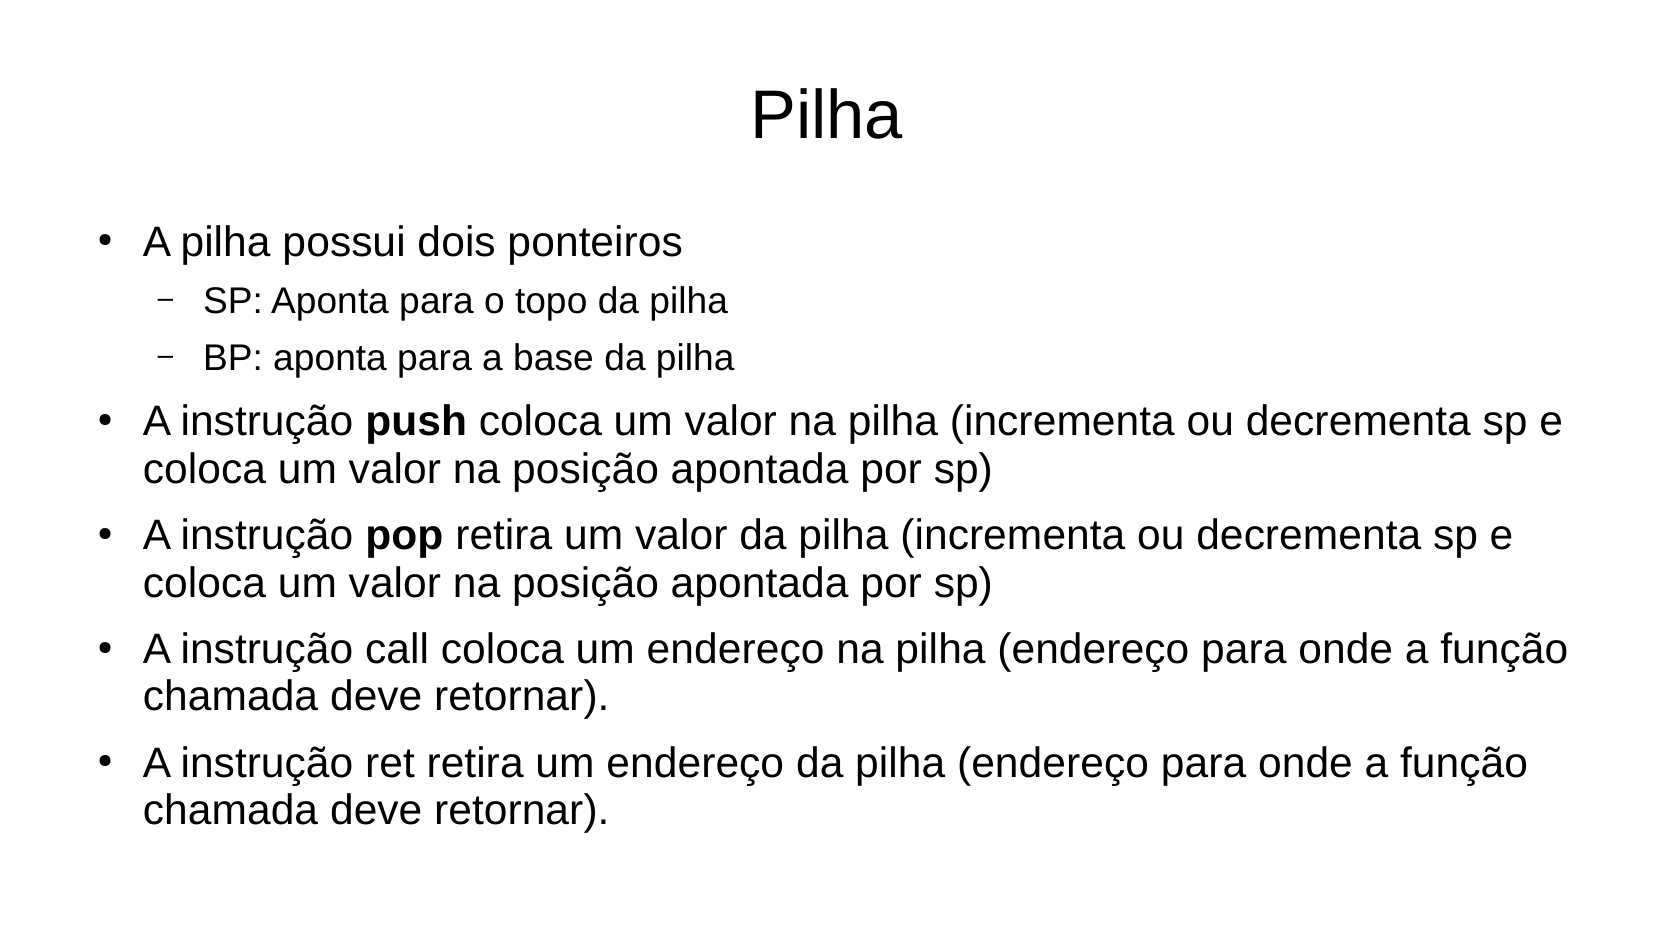

# Pilha
A pilha possui dois ponteiros
SP: Aponta para o topo da pilha
BP: aponta para a base da pilha
A instrução push coloca um valor na pilha (incrementa ou decrementa sp e coloca um valor na posição apontada por sp)
A instrução pop retira um valor da pilha (incrementa ou decrementa sp e coloca um valor na posição apontada por sp)
A instrução call coloca um endereço na pilha (endereço para onde a função chamada deve retornar).
A instrução ret retira um endereço da pilha (endereço para onde a função chamada deve retornar).